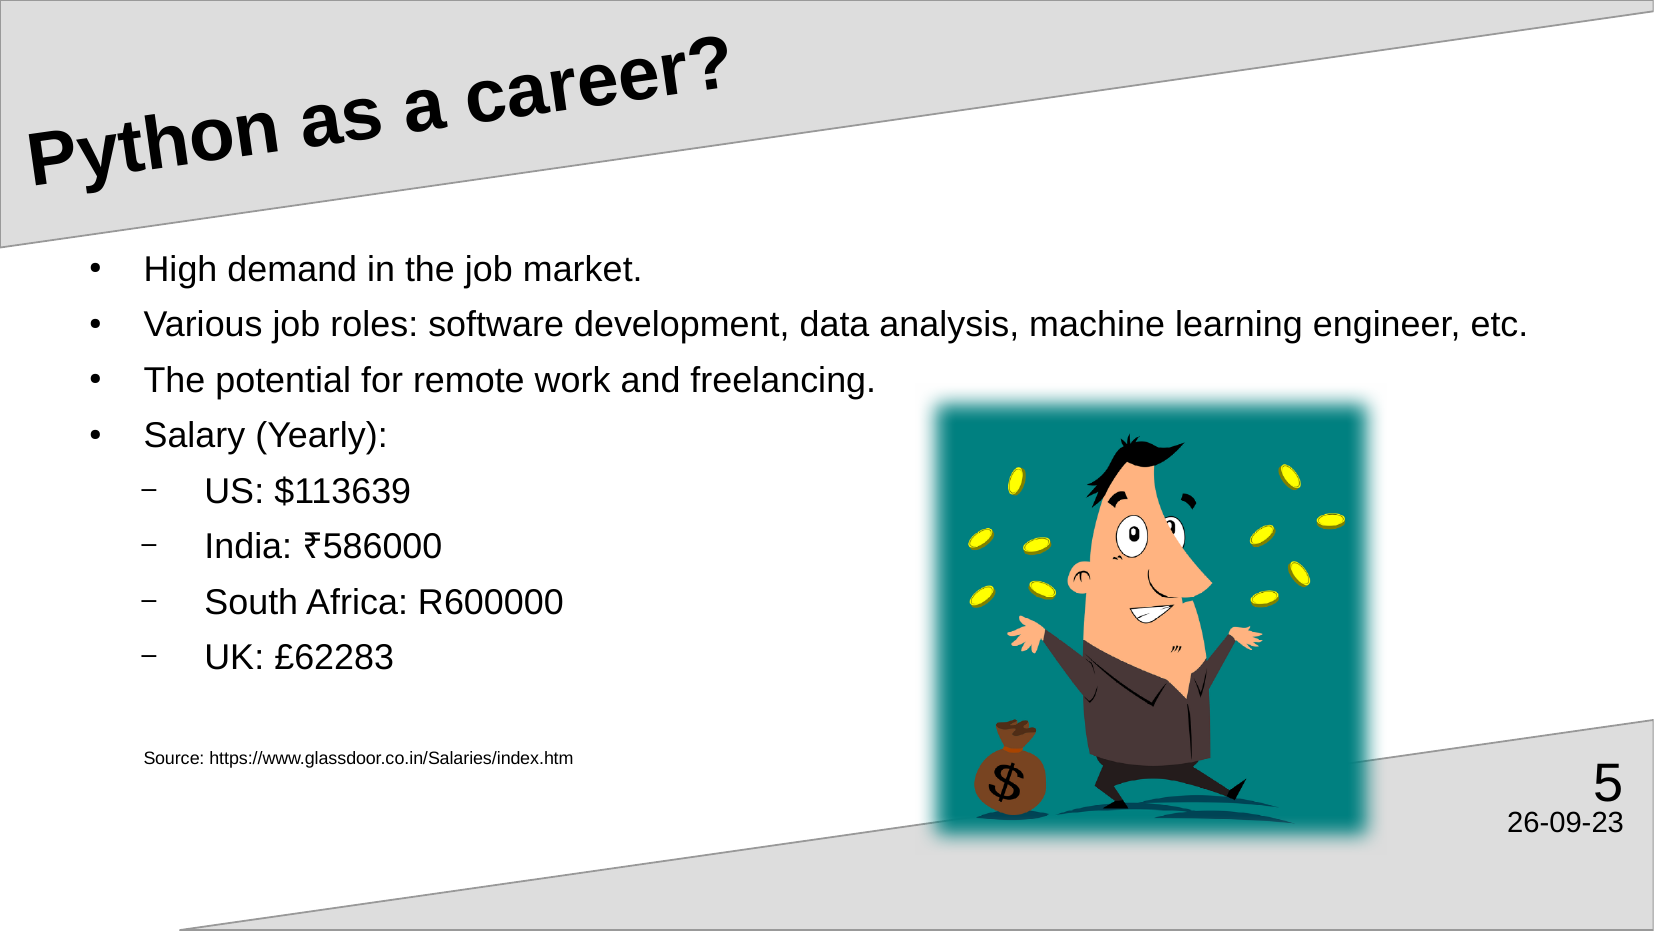

# Python as a career?
High demand in the job market.
Various job roles: software development, data analysis, machine learning engineer, etc.
The potential for remote work and freelancing.
Salary (Yearly):
US: $113639
India: ₹586000
South Africa: R600000
UK: £62283
Source: https://www.glassdoor.co.in/Salaries/index.htm
5